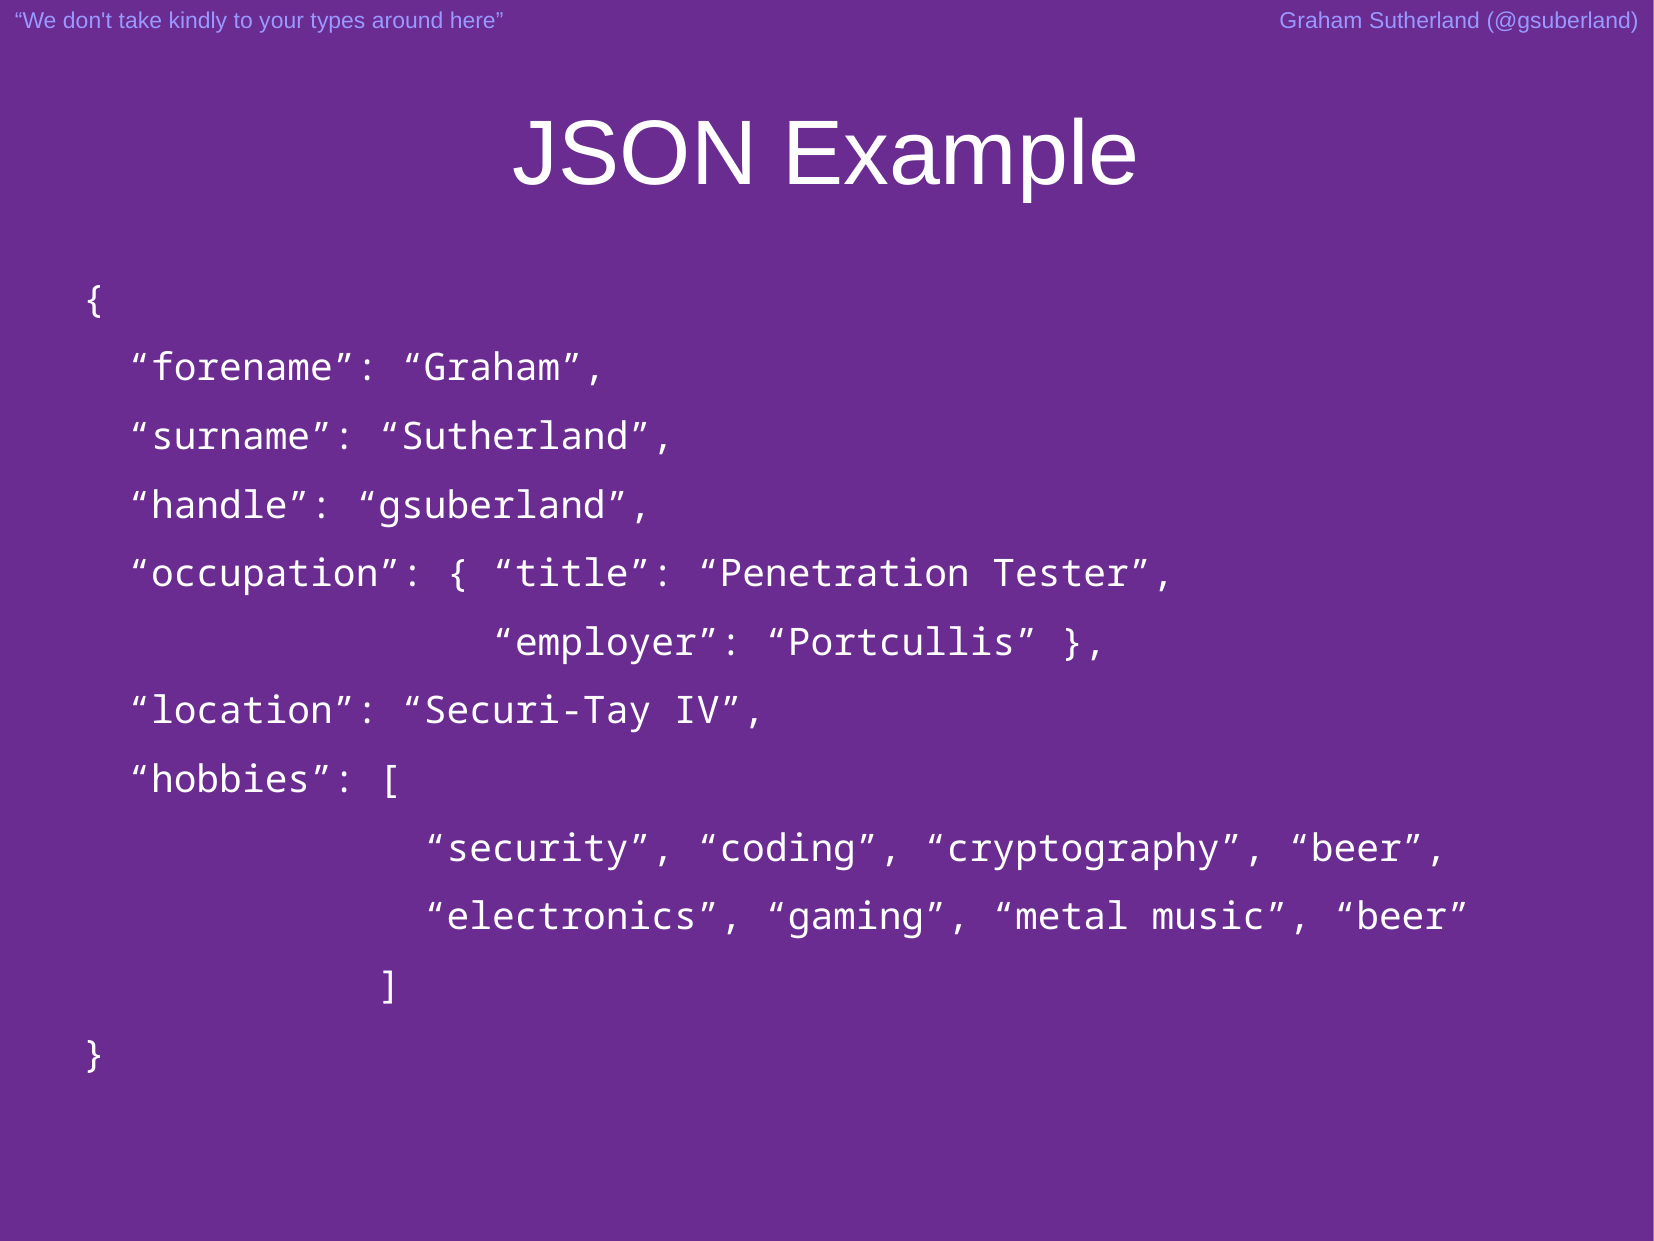

# JSON Example
{
 “forename”: “Graham”,
 “surname”: “Sutherland”,
 “handle”: “gsuberland”,
 “occupation”: { “title”: “Penetration Tester”,
 “employer”: “Portcullis” },
 “location”: “Securi-Tay IV”,
 “hobbies”: [
 “security”, “coding”, “cryptography”, “beer”,
 “electronics”, “gaming”, “metal music”, “beer”
 ]
}